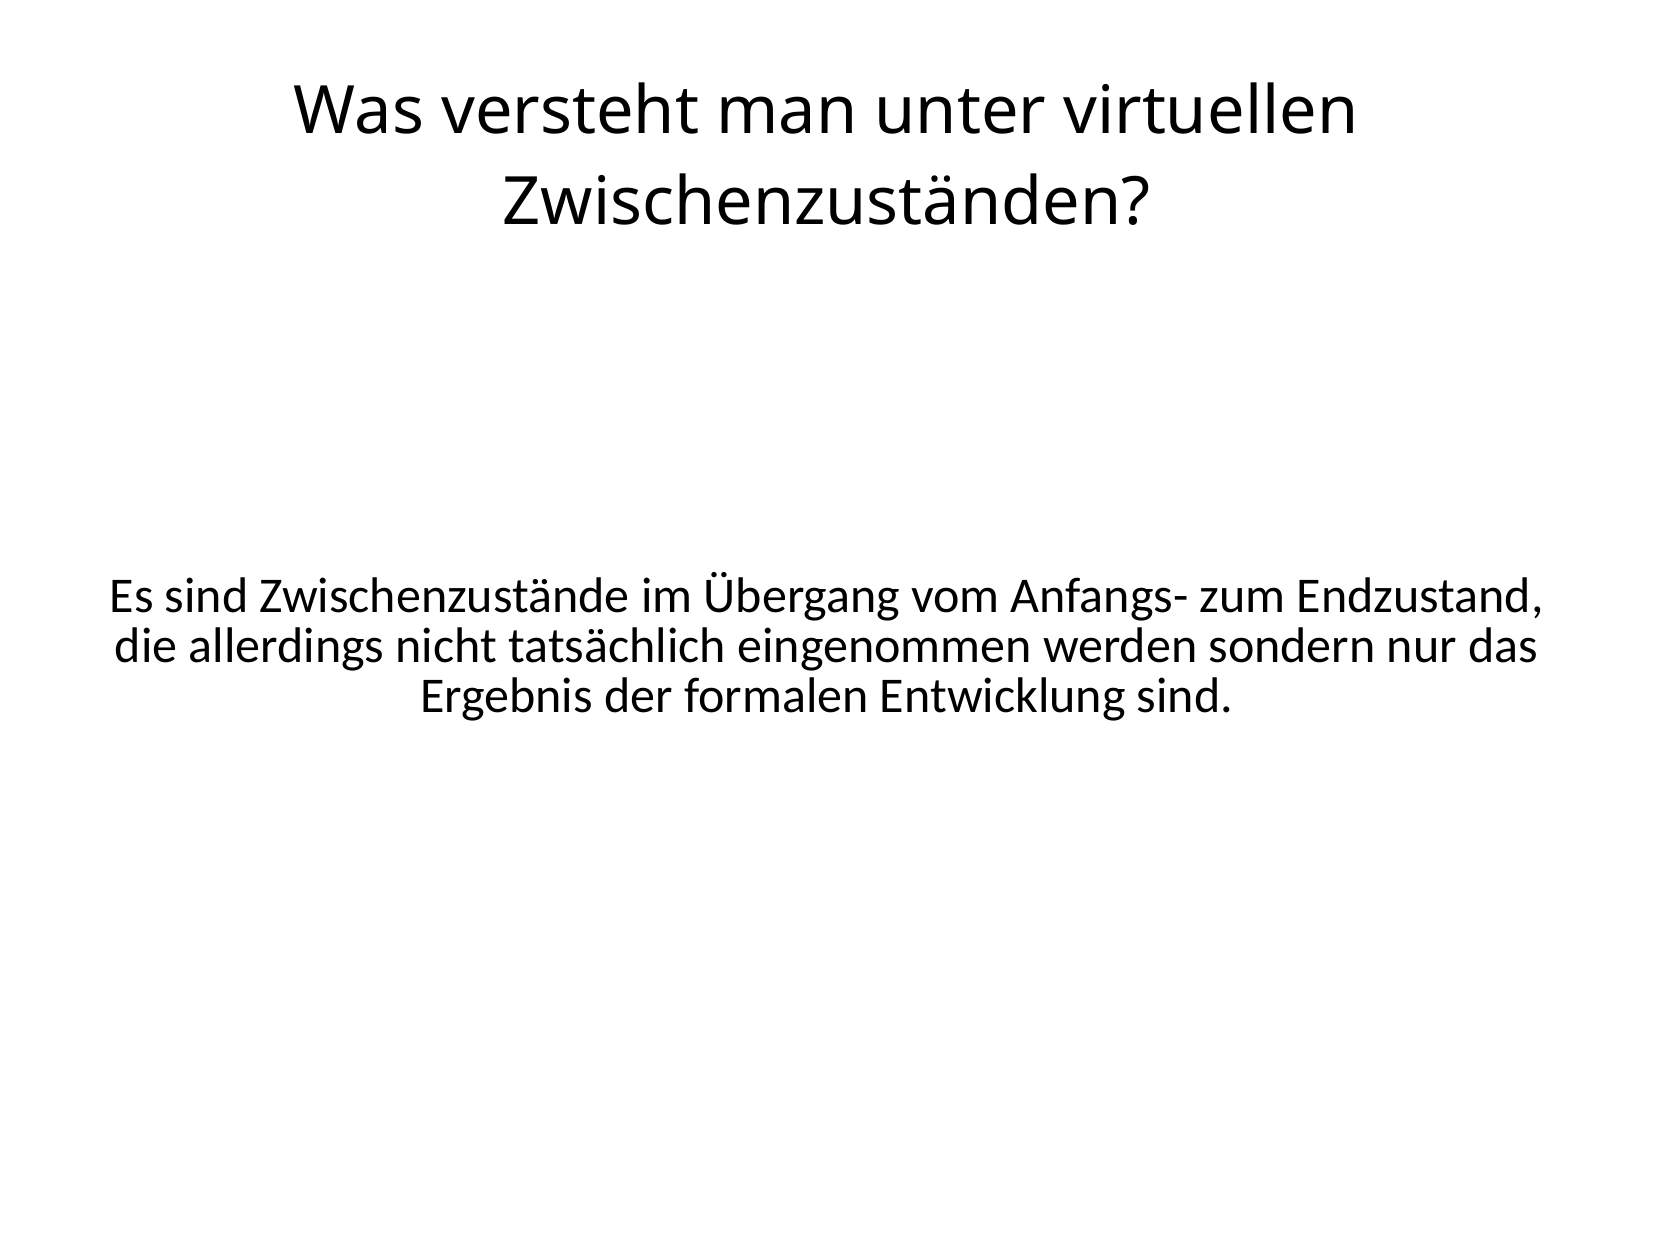

# Was versteht man unter virtuellen Zwischenzuständen?
Es sind Zwischenzustände im Übergang vom Anfangs- zum Endzustand, die allerdings nicht tatsächlich eingenommen werden sondern nur das Ergebnis der formalen Entwicklung sind.